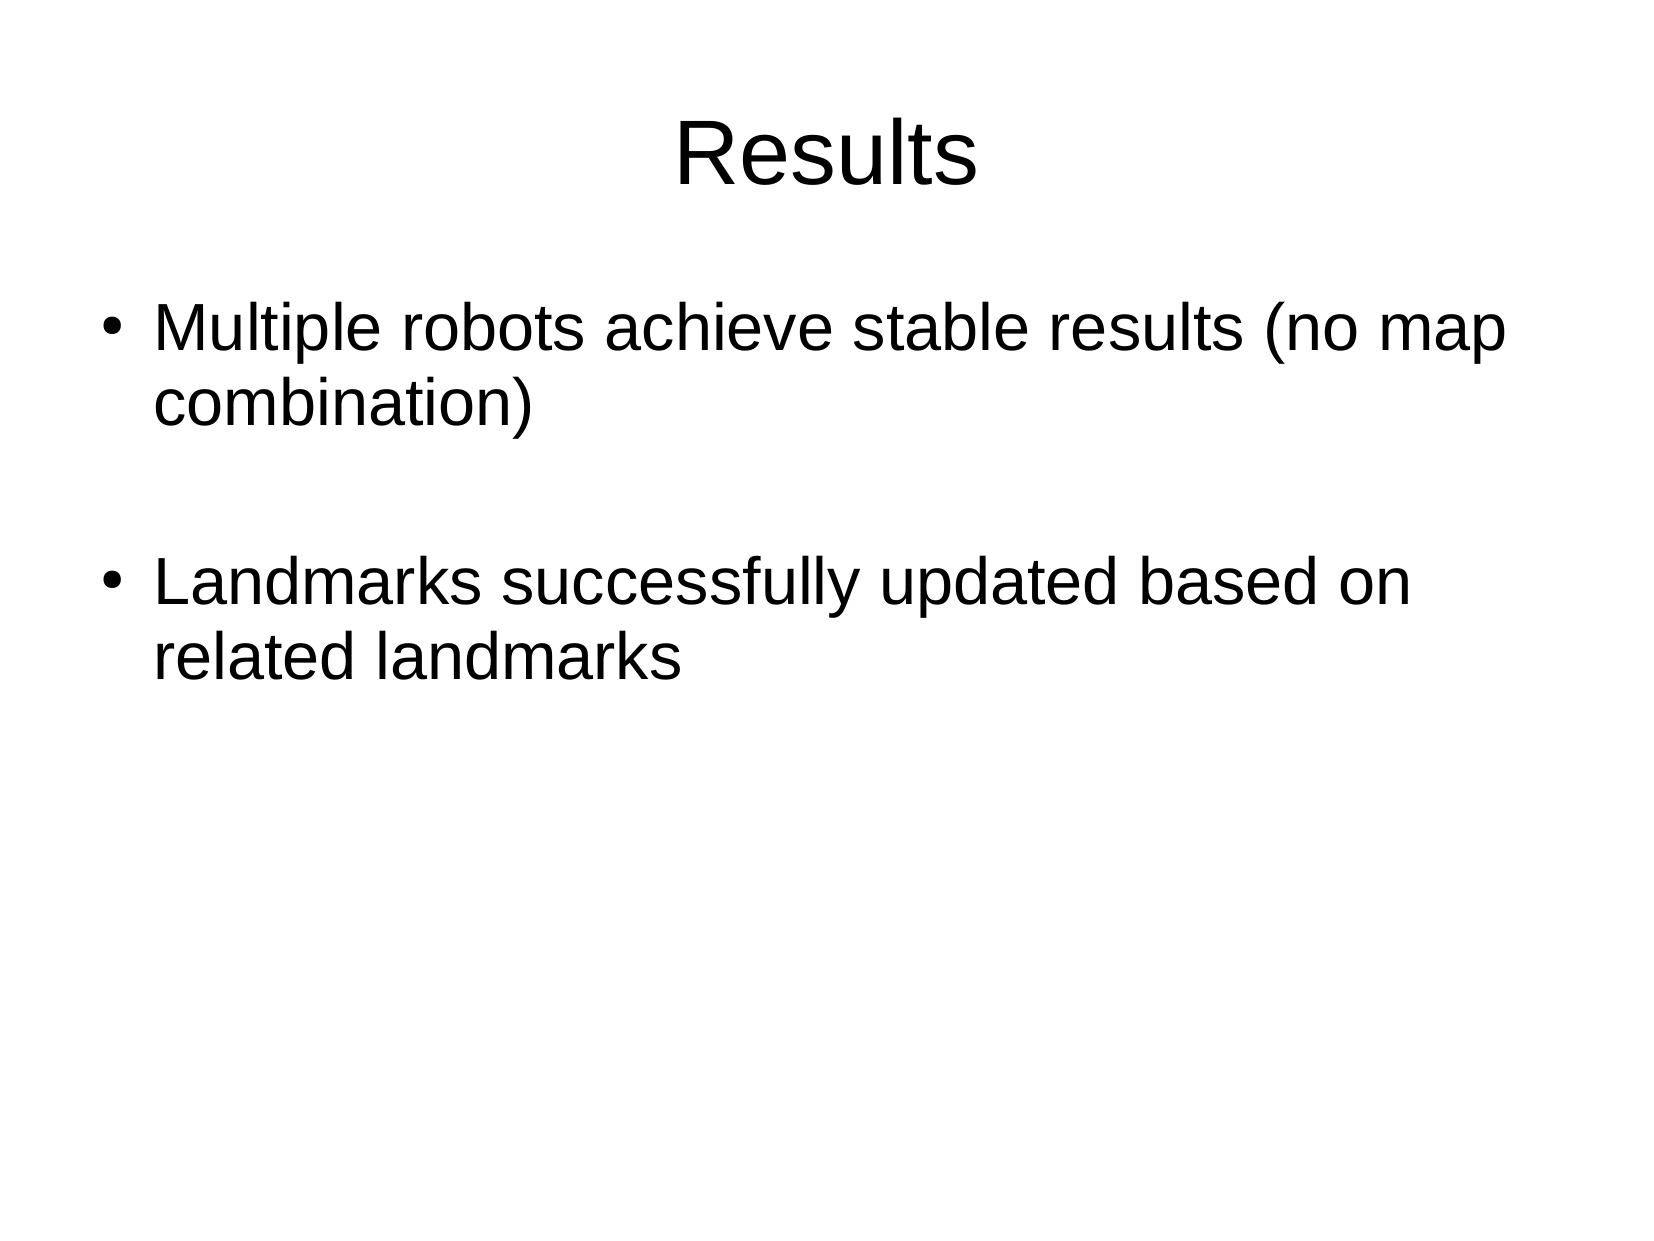

# Results
Multiple robots achieve stable results (no map combination)
Landmarks successfully updated based on related landmarks